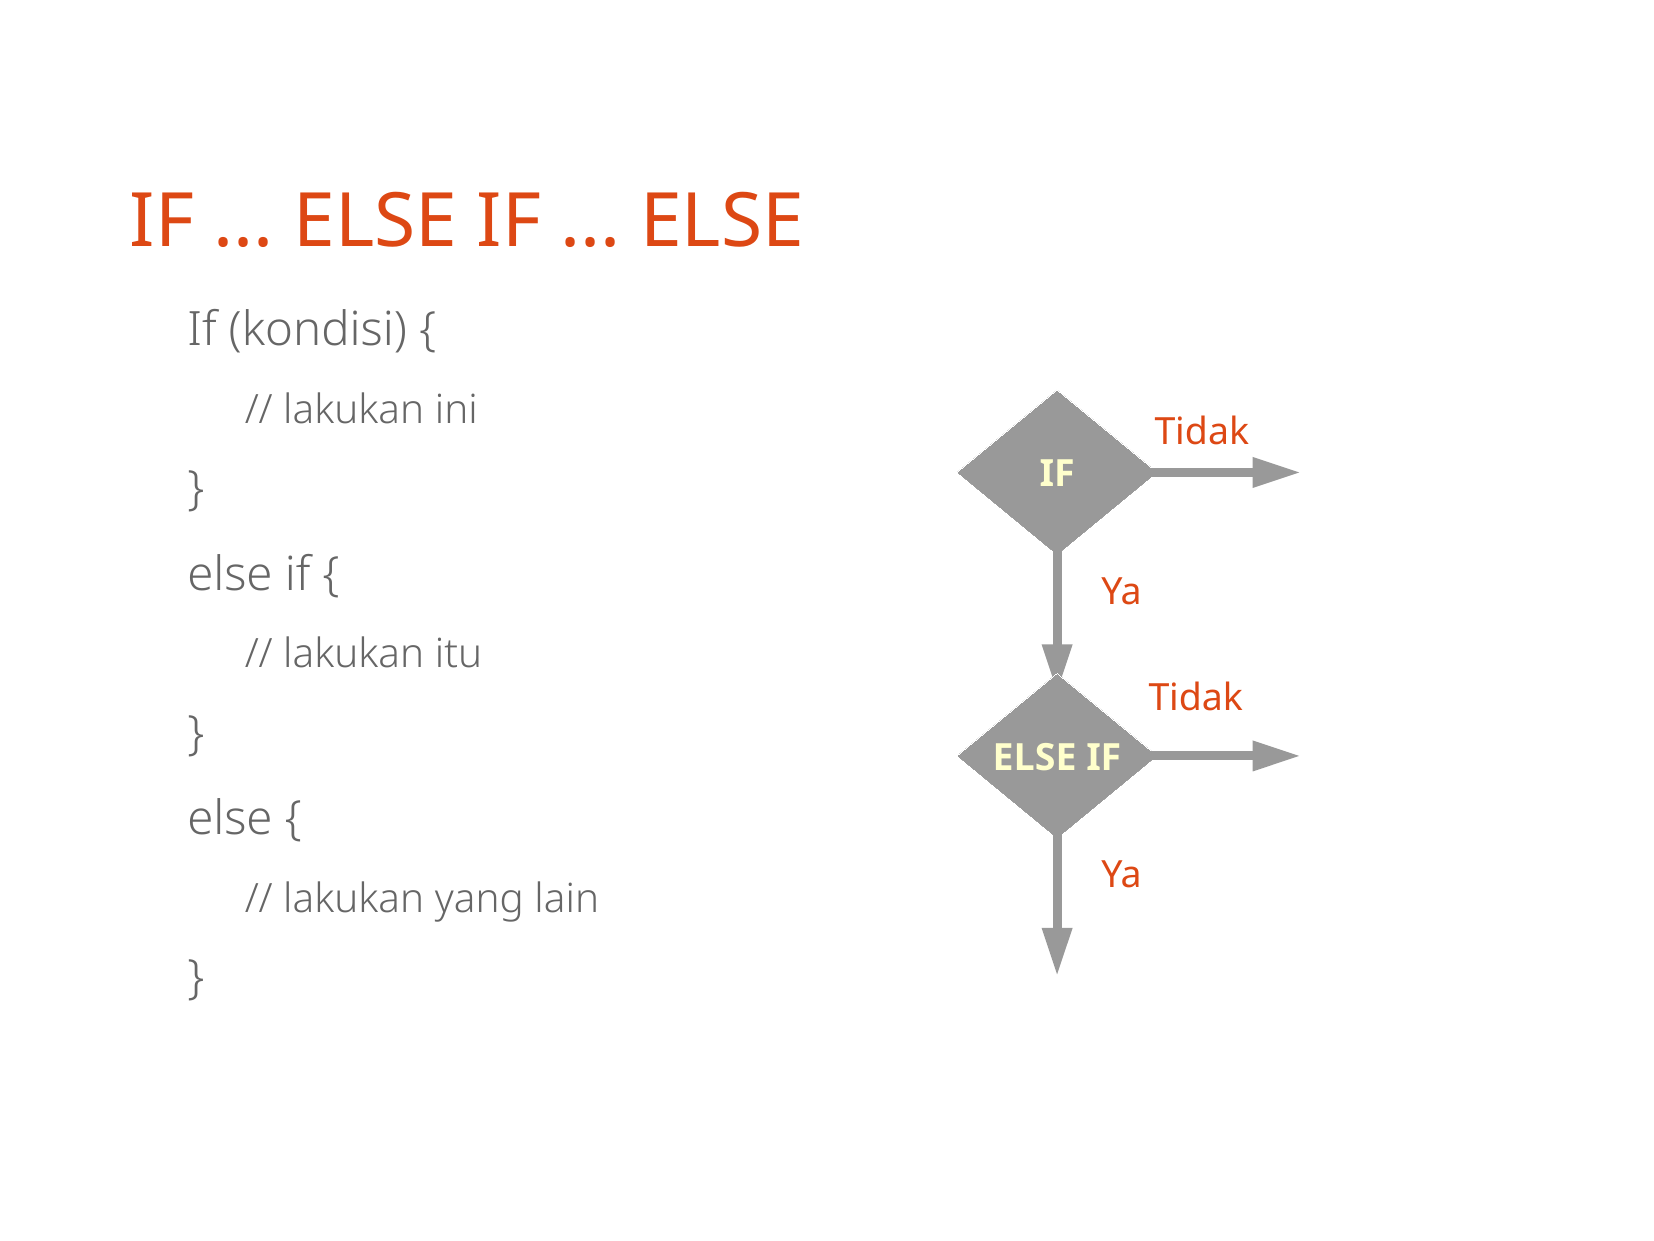

# IF ... ELSE IF ... ELSE
If (kondisi) {
// lakukan ini
}
else if {
// lakukan itu
}
else {
// lakukan yang lain
}
IF
Tidak
Ya
Tidak
ELSE IF
Ya